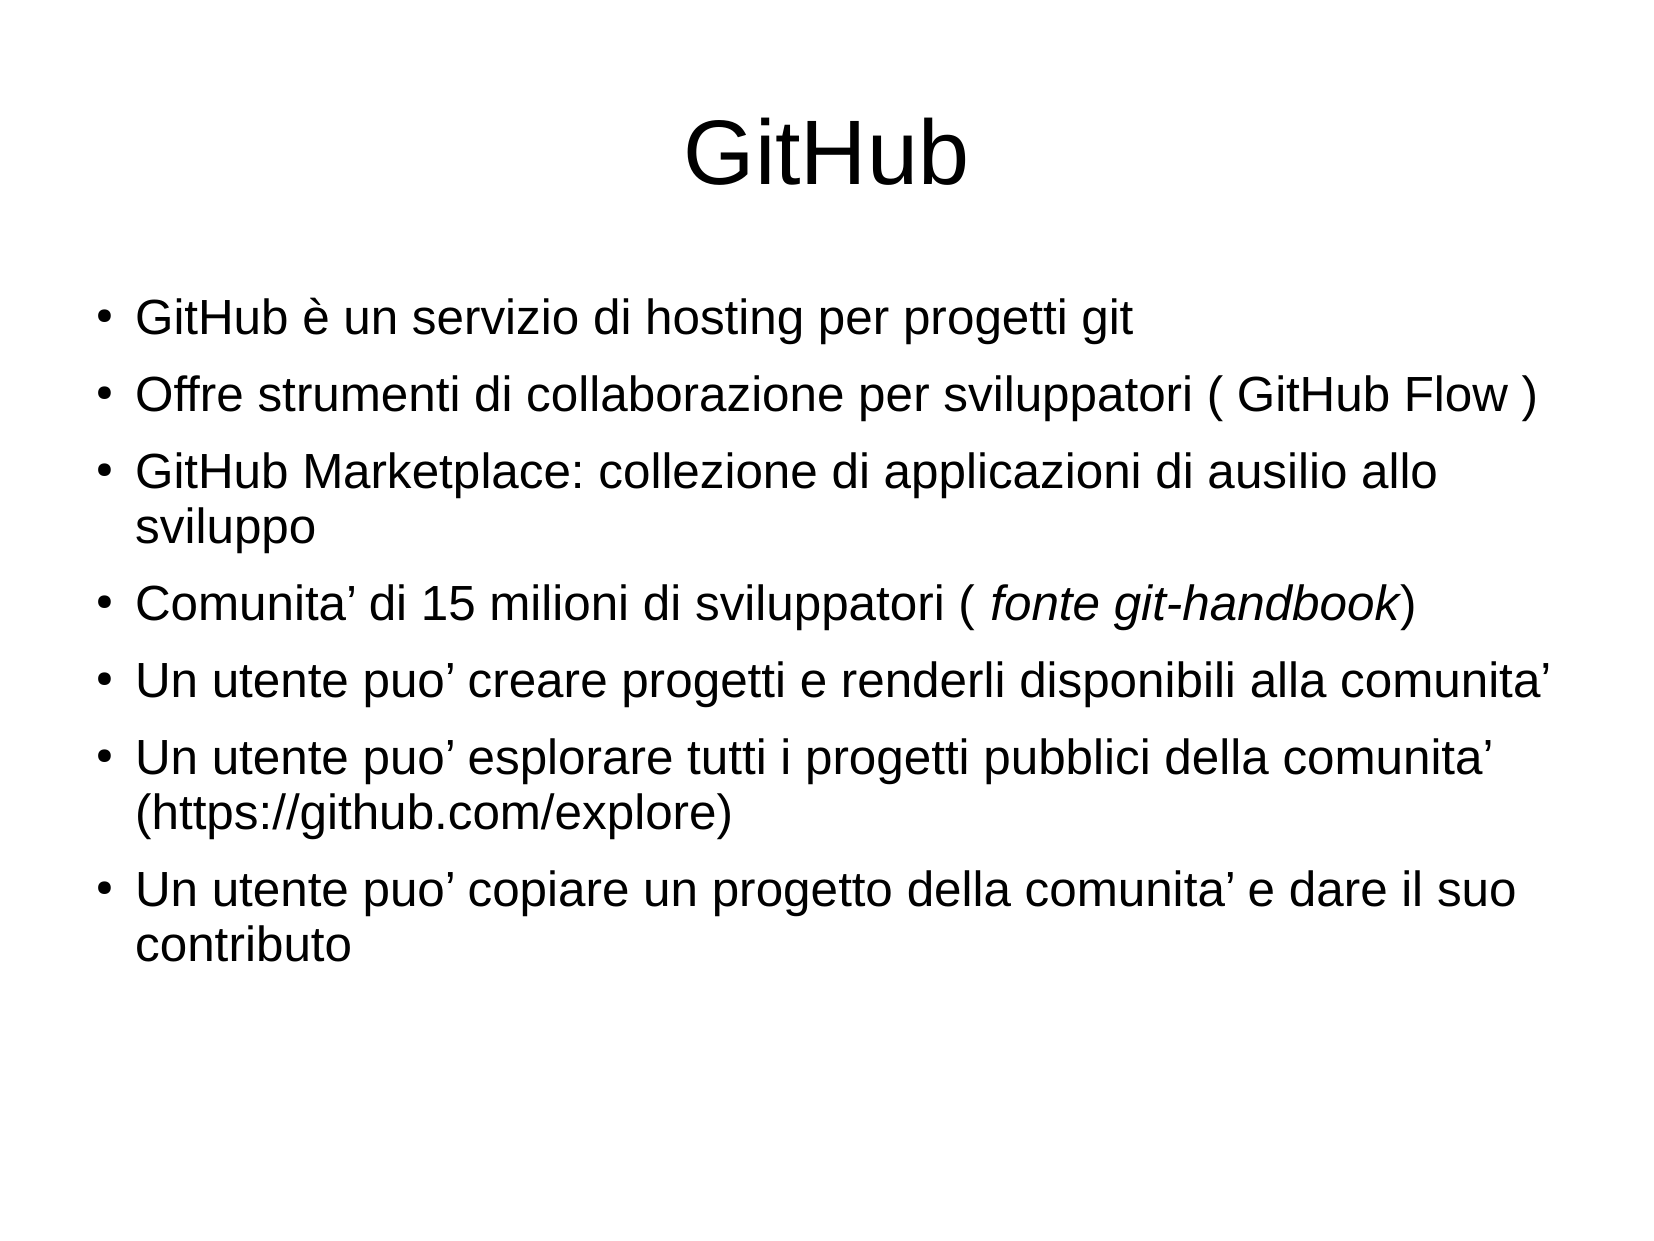

# GitHub
GitHub è un servizio di hosting per progetti git
Offre strumenti di collaborazione per sviluppatori ( GitHub Flow )
GitHub Marketplace: collezione di applicazioni di ausilio allo sviluppo
Comunita’ di 15 milioni di sviluppatori ( fonte git-handbook)
Un utente puo’ creare progetti e renderli disponibili alla comunita’
Un utente puo’ esplorare tutti i progetti pubblici della comunita’ (https://github.com/explore)
Un utente puo’ copiare un progetto della comunita’ e dare il suo contributo